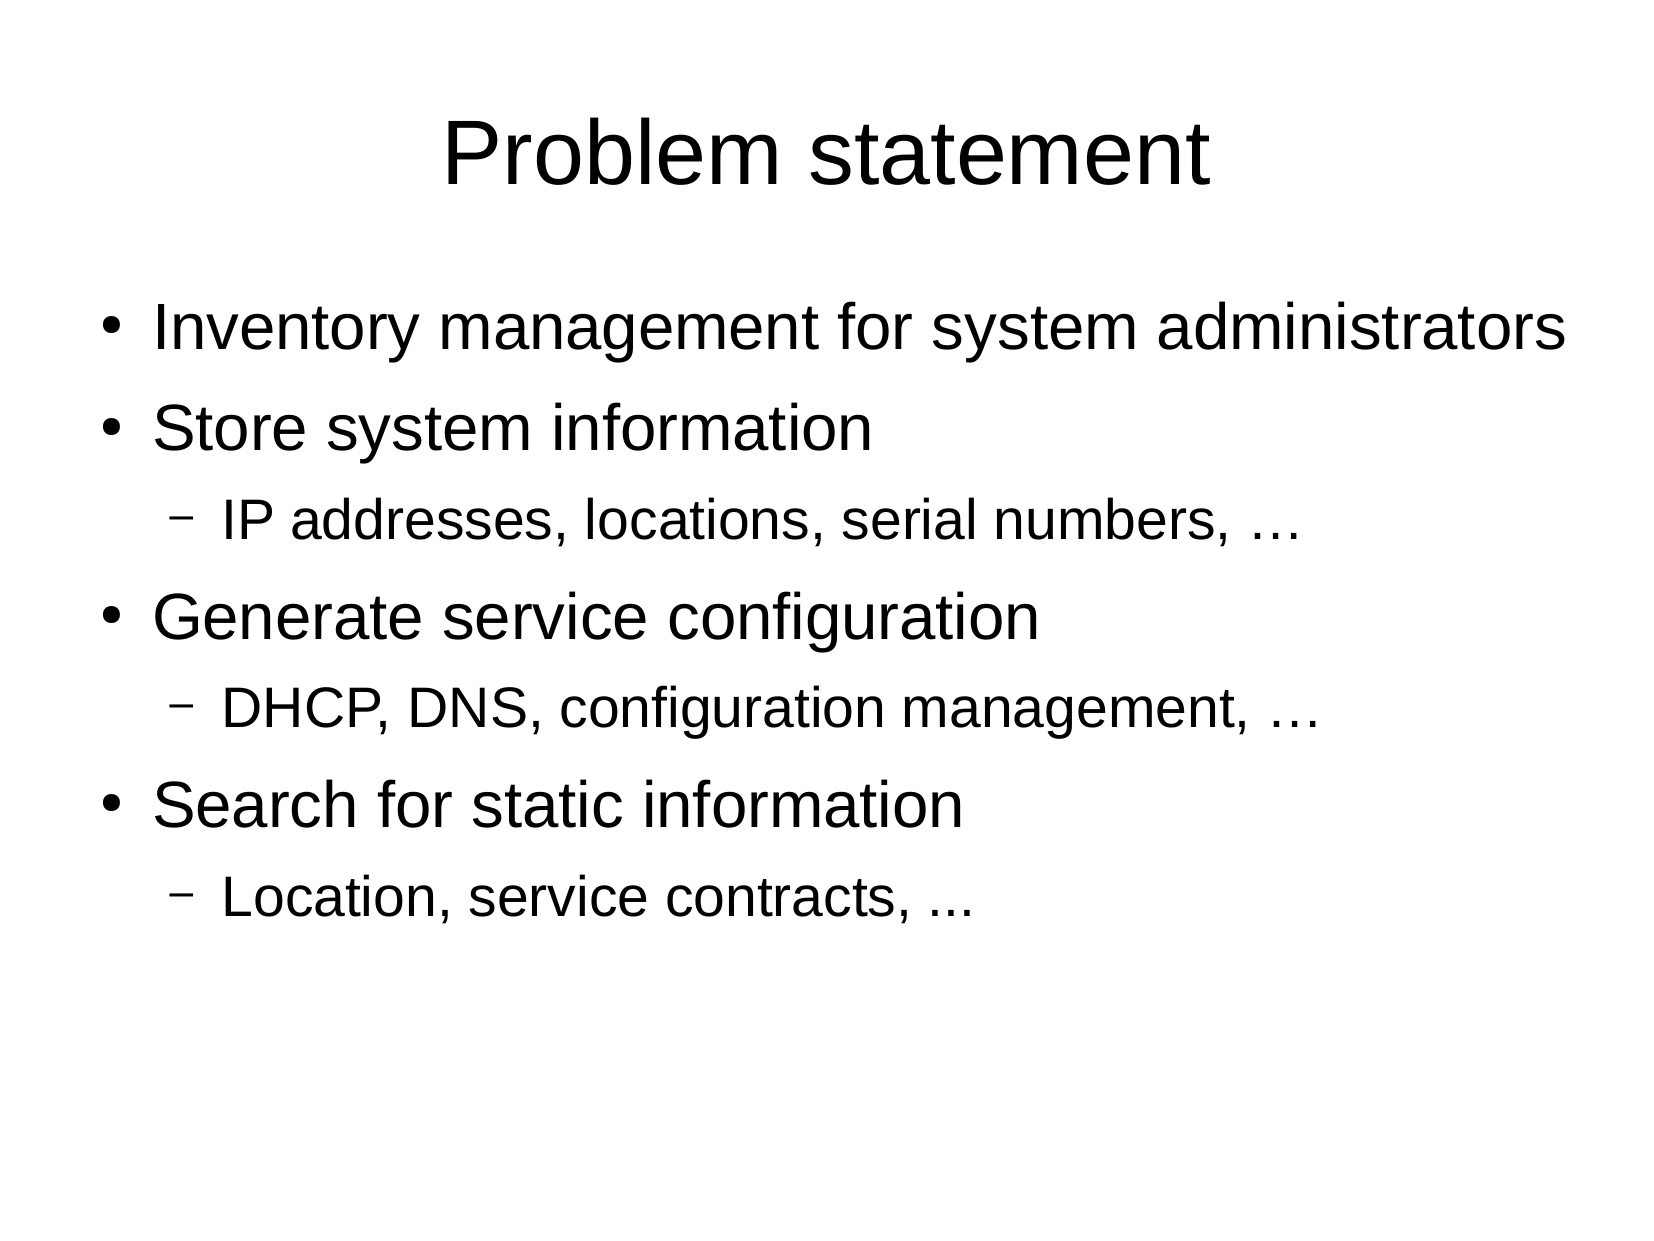

# Problem statement
Inventory management for system administrators
Store system information
IP addresses, locations, serial numbers, …
Generate service configuration
DHCP, DNS, configuration management, …
Search for static information
Location, service contracts, ...